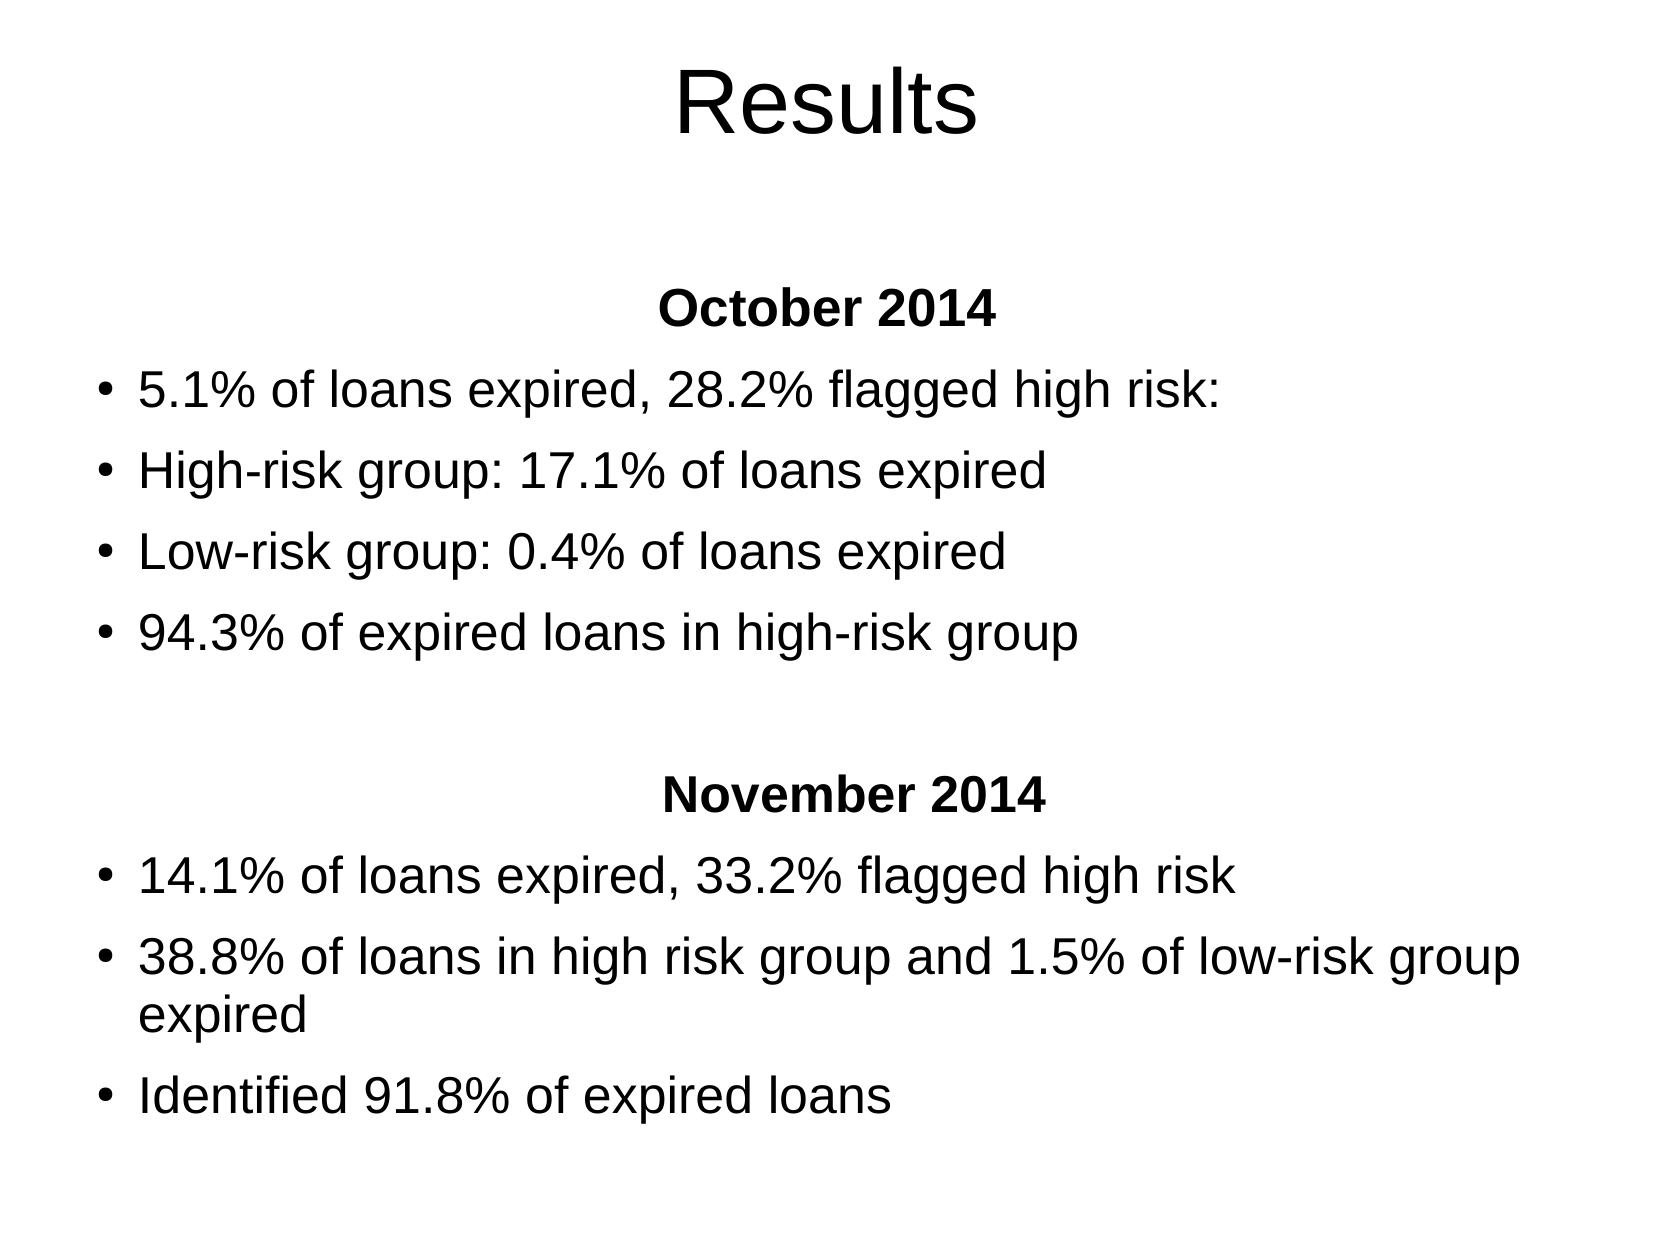

# Results
October 2014
5.1% of loans expired, 28.2% flagged high risk:
High-risk group: 17.1% of loans expired
Low-risk group: 0.4% of loans expired
94.3% of expired loans in high-risk group
November 2014
14.1% of loans expired, 33.2% flagged high risk
38.8% of loans in high risk group and 1.5% of low-risk group expired
Identified 91.8% of expired loans